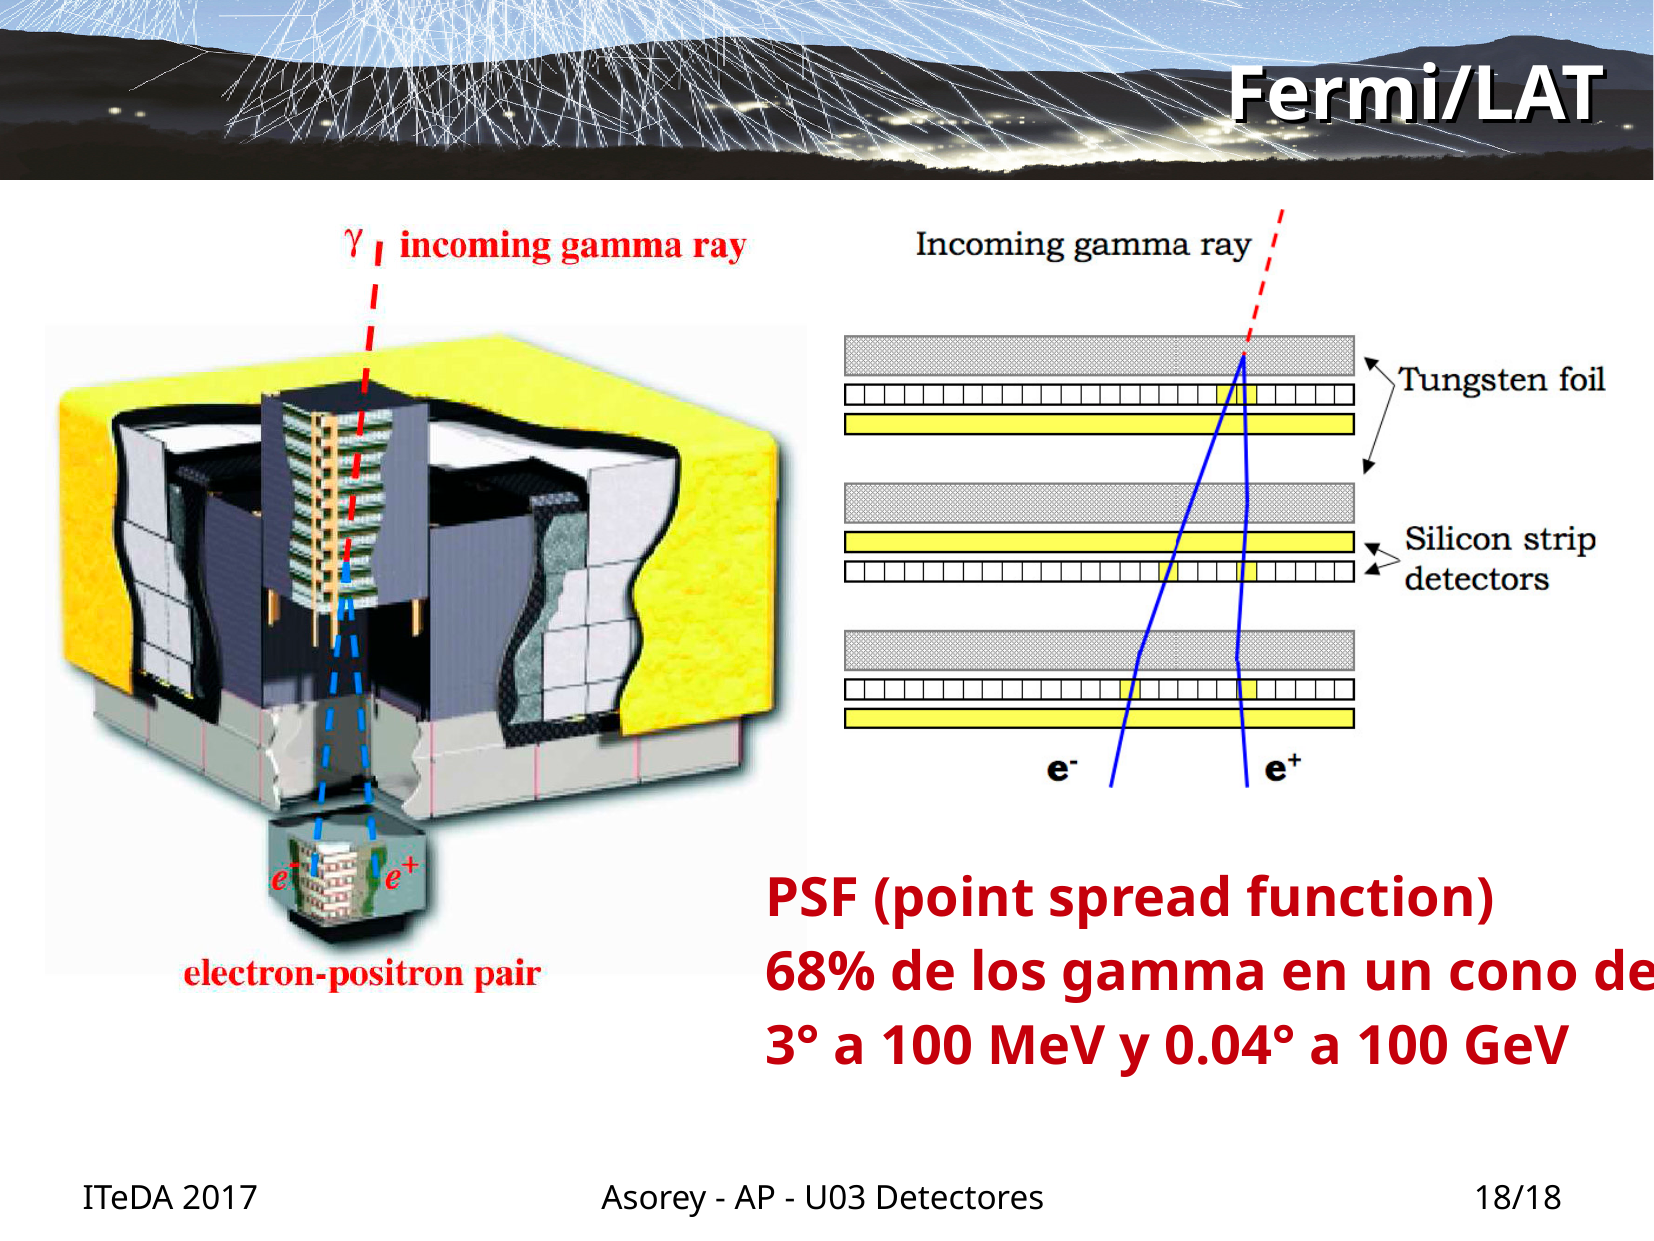

# Fermi/LAT
PSF (point spread function)
68% de los gamma en un cono de
3° a 100 MeV y 0.04° a 100 GeV
ITeDA 2017
Asorey - AP - U03 Detectores
18